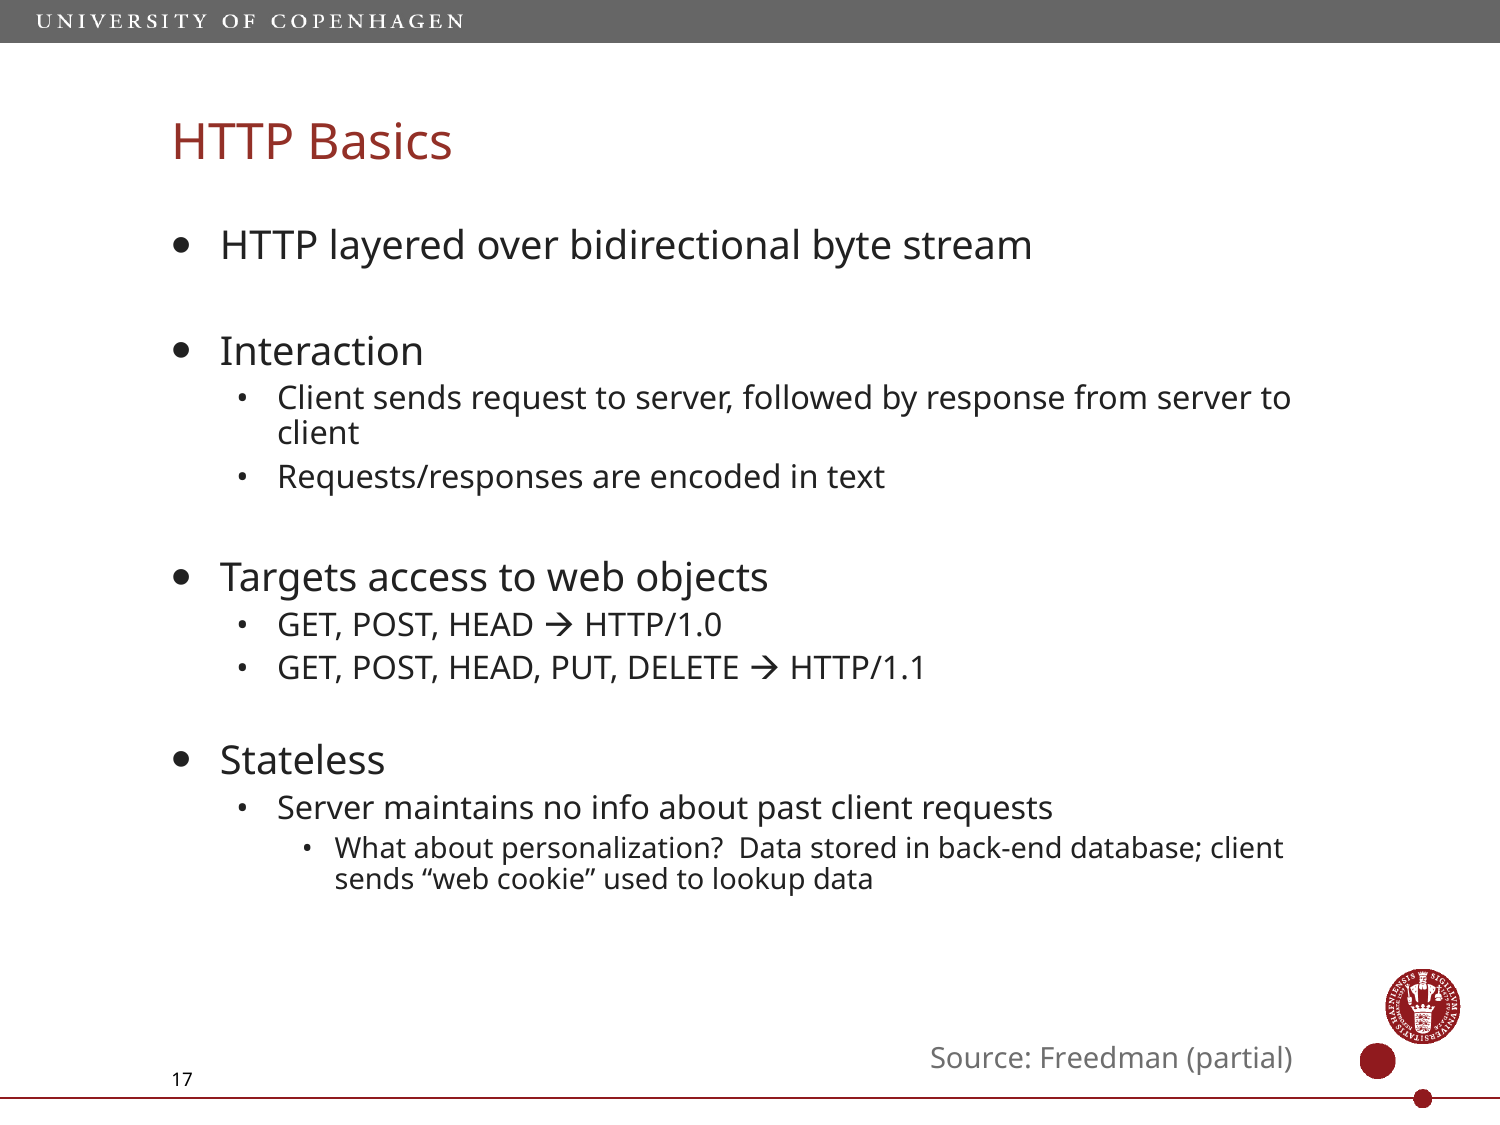

# HTTP Basics
HTTP layered over bidirectional byte stream
Interaction
Client sends request to server, followed by response from server to client
Requests/responses are encoded in text
Targets access to web objects
GET, POST, HEAD  HTTP/1.0
GET, POST, HEAD, PUT, DELETE  HTTP/1.1
Stateless
Server maintains no info about past client requests
What about personalization? Data stored in back-end database; client sends “web cookie” used to lookup data
Source: Freedman (partial)